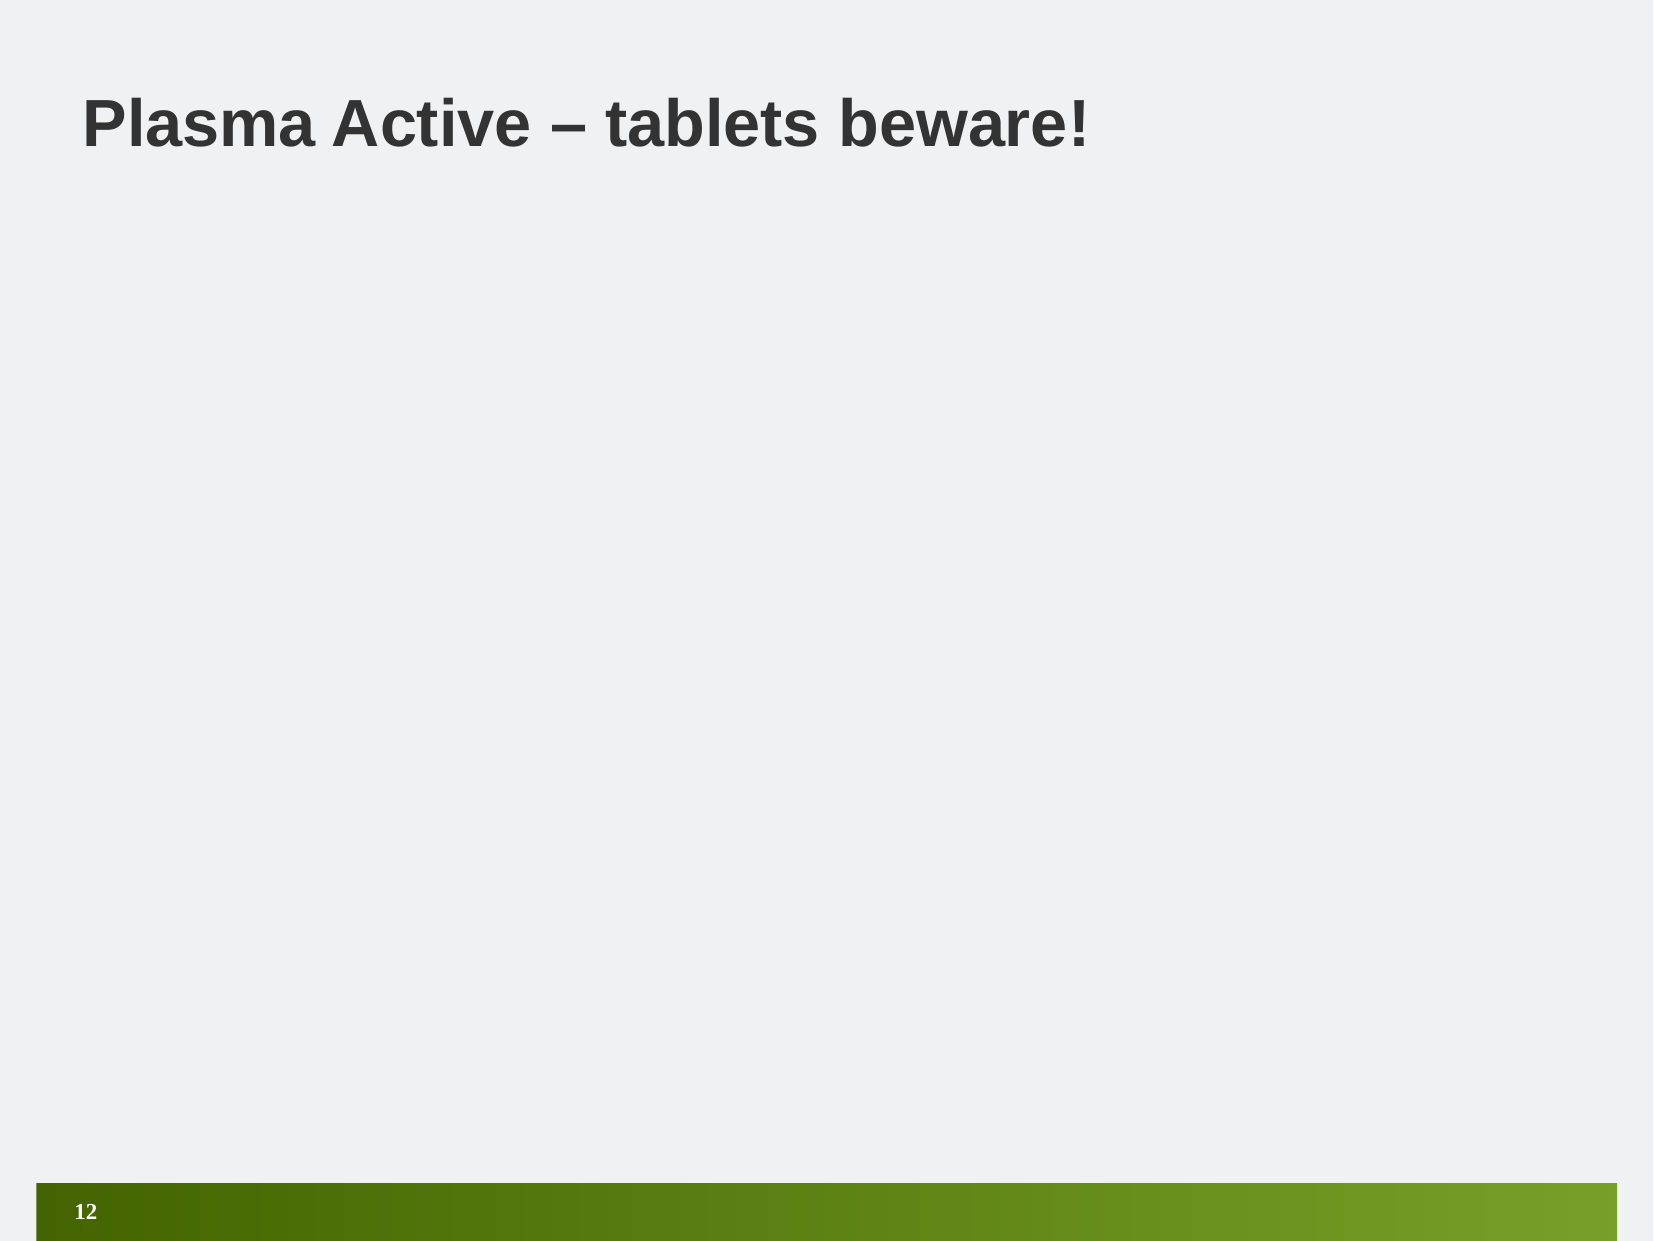

# Plasma Active – tablets beware!
12